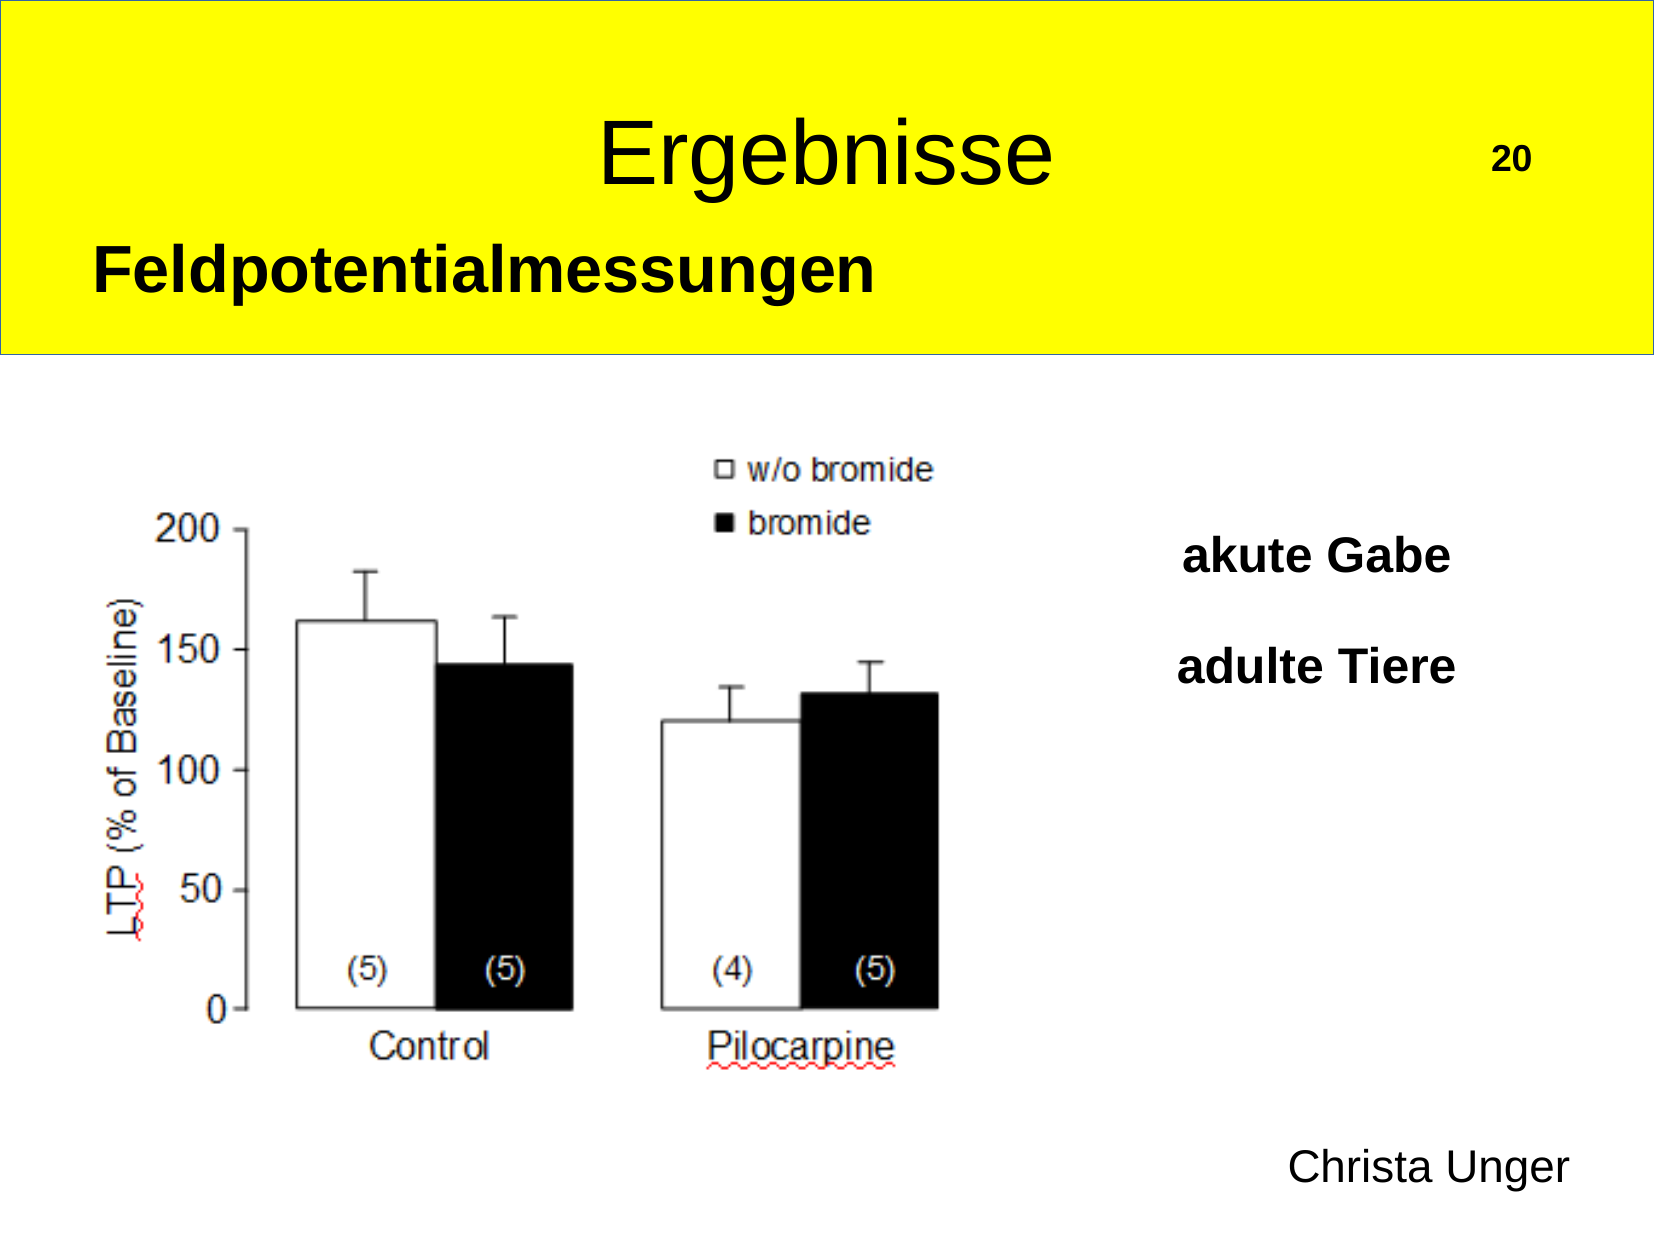

# Ergebnisse
 Feldpotentialmessungen
akute Gabe
adulte Tiere
Christa Unger
| P30 pilocarpine treatment | Control | | Pilocarpine | |
| --- | --- | --- | --- | --- |
| | w/o bromide (n=19) | Bromide (n=10) | w/o bromide (n=9) | Bromide (n=7) |
| Membranresistance (MΩ) | 49.8 ± 4.7 | 47.7 ± 9.4 | 49.3 ± 8.4 | 43.4 ± 4.4 |
| Membrane time constante (ms) | 10.5 ± 1.1 | 9.2 ± 0.9 | 9.9 ± 1.5 | 10.6 ± 1.3 |
| Voltage sag (mV) | 6.6 ± 0.8 | 3.9 ± 0.4\* | 4.5 ± 1.0 | 5.3 ± 0.7 |
| Number of actionpotentials | 10.7 ± 1.2 | 8.5 ± 1.9 | 11.0 ± 2.1 | 12.7 ± 2.4 |
| Afterhyperpolarizing potential (mV) | -8.5 ± 1.1 | -8.1 ± 1.1 | -5.2 ± 1.5 | -7.1 ± 1.1 |
| P30 pilocarpine treatment | Control | | Pilocarpine | |
| --- | --- | --- | --- | --- |
| | w/o bromide (n=19) | Bromide (n=10) | w/o bromide (n=9) | Bromide (n=7) |
| Membranresistance (MΩ) | 49.8 ± 4.7 | 47.7 ± 9.4 | 49.3 ± 8.4 | 43.4 ± 4.4 |
| Membrane time constante (ms) | 10.5 ± 1.1 | 9.2 ± 0.9 | 9.9 ± 1.5 | 10.6 ± 1.3 |
| Voltage sag (mV) | 6.6 ± 0.8 | 3.9 ± 0.4\* | 4.5 ± 1.0 | 5.3 ± 0.7 |
| Number of actionpotentials | 10.7 ± 1.2 | 8.5 ± 1.9 | 11.0 ± 2.1 | 12.7 ± 2.4 |
| Afterhyperpolarizing potential (mV) | -8.5 ± 1.1 | -8.1 ± 1.1 | -5.2 ± 1.5 | -7.1 ± 1.1 |
| P30 pilocarpine treatment | Control | | Pilocarpine | |
| --- | --- | --- | --- | --- |
| | w/o bromide (n=19) | Bromide (n=10) | w/o bromide (n=9) | Bromide (n=7) |
| Membranresistance (MΩ) | 49.8 ± 4.7 | 47.7 ± 9.4 | 49.3 ± 8.4 | 43.4 ± 4.4 |
| Membrane time constante (ms) | 10.5 ± 1.1 | 9.2 ± 0.9 | 9.9 ± 1.5 | 10.6 ± 1.3 |
| Voltage sag (mV) | 6.6 ± 0.8 | 3.9 ± 0.4\* | 4.5 ± 1.0 | 5.3 ± 0.7 |
| Number of actionpotentials | 10.7 ± 1.2 | 8.5 ± 1.9 | 11.0 ± 2.1 | 12.7 ± 2.4 |
| Afterhyperpolarizing potential (mV) | -8.5 ± 1.1 | -8.1 ± 1.1 | -5.2 ± 1.5 | -7.1 ± 1.1 |